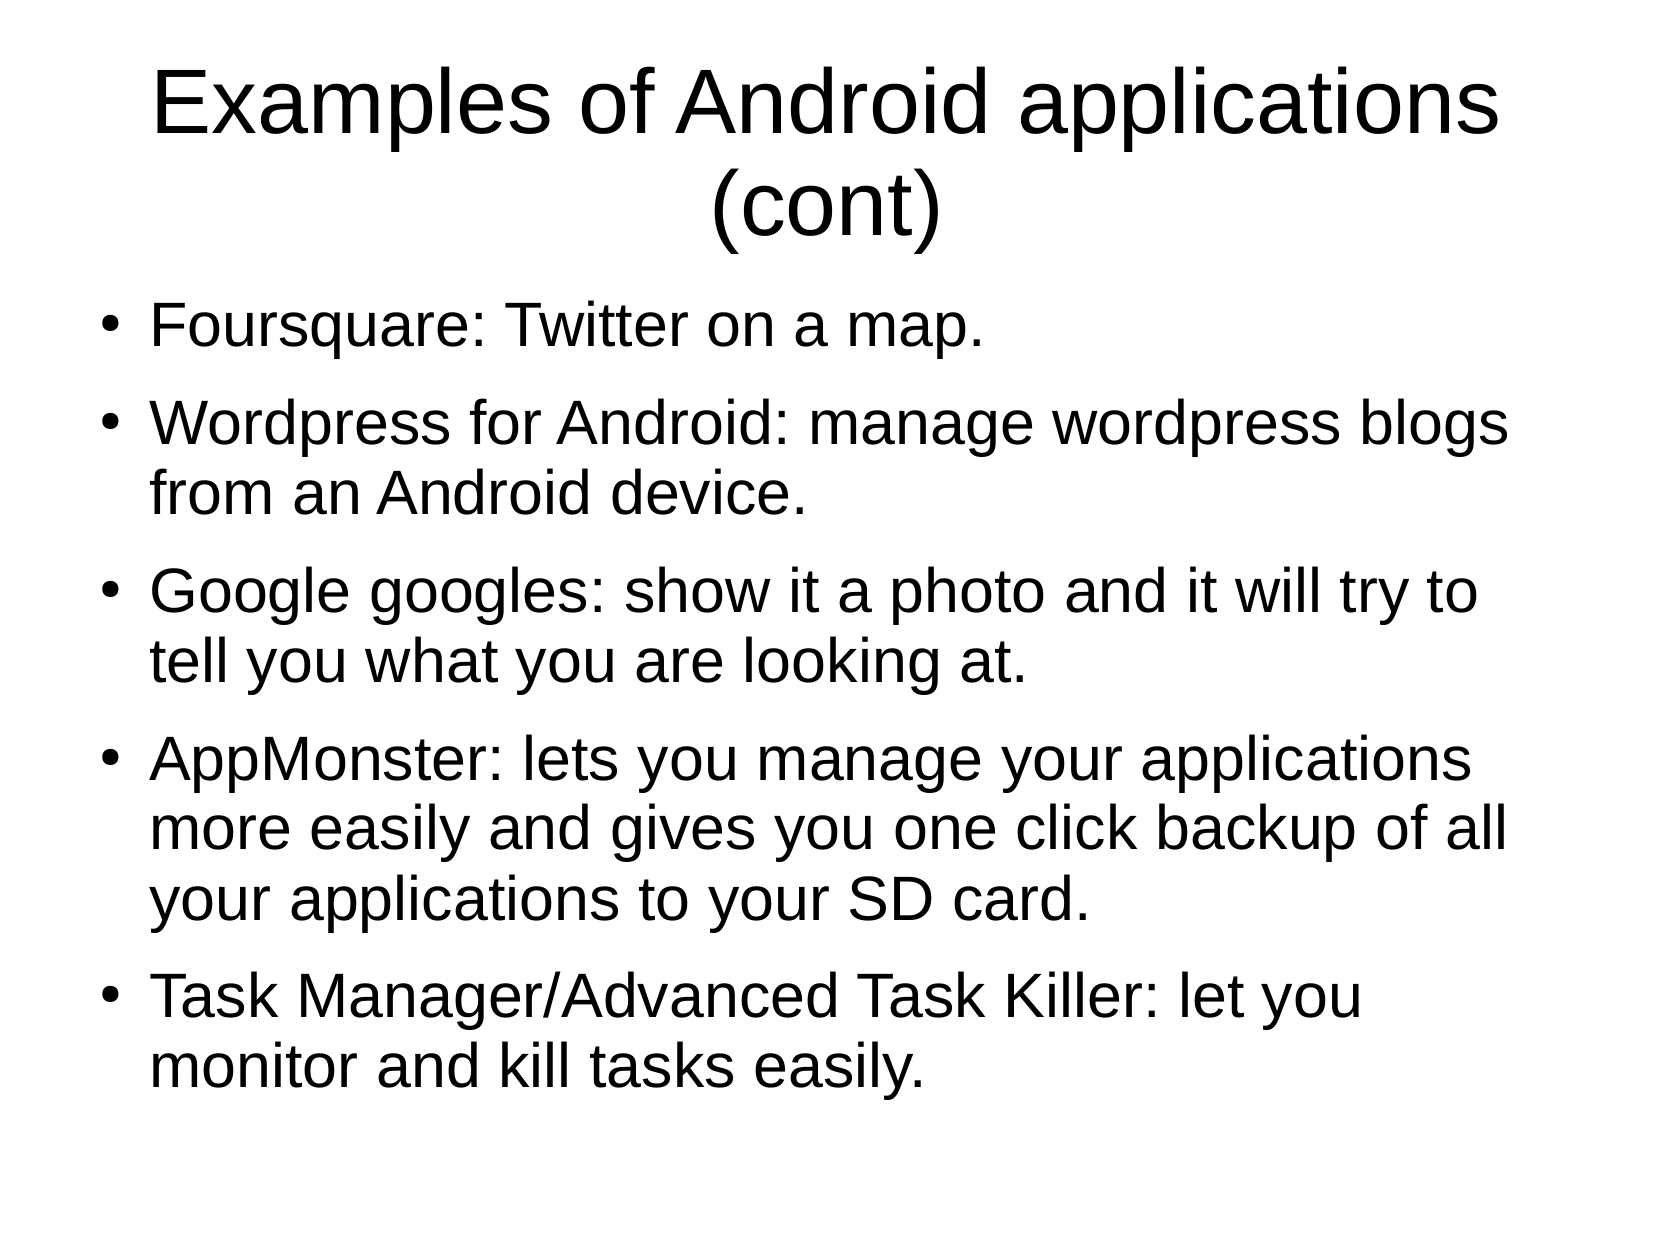

# Examples of Android applications (cont)
Foursquare: Twitter on a map.
Wordpress for Android: manage wordpress blogs from an Android device.
Google googles: show it a photo and it will try to tell you what you are looking at.
AppMonster: lets you manage your applications more easily and gives you one click backup of all your applications to your SD card.
Task Manager/Advanced Task Killer: let you monitor and kill tasks easily.